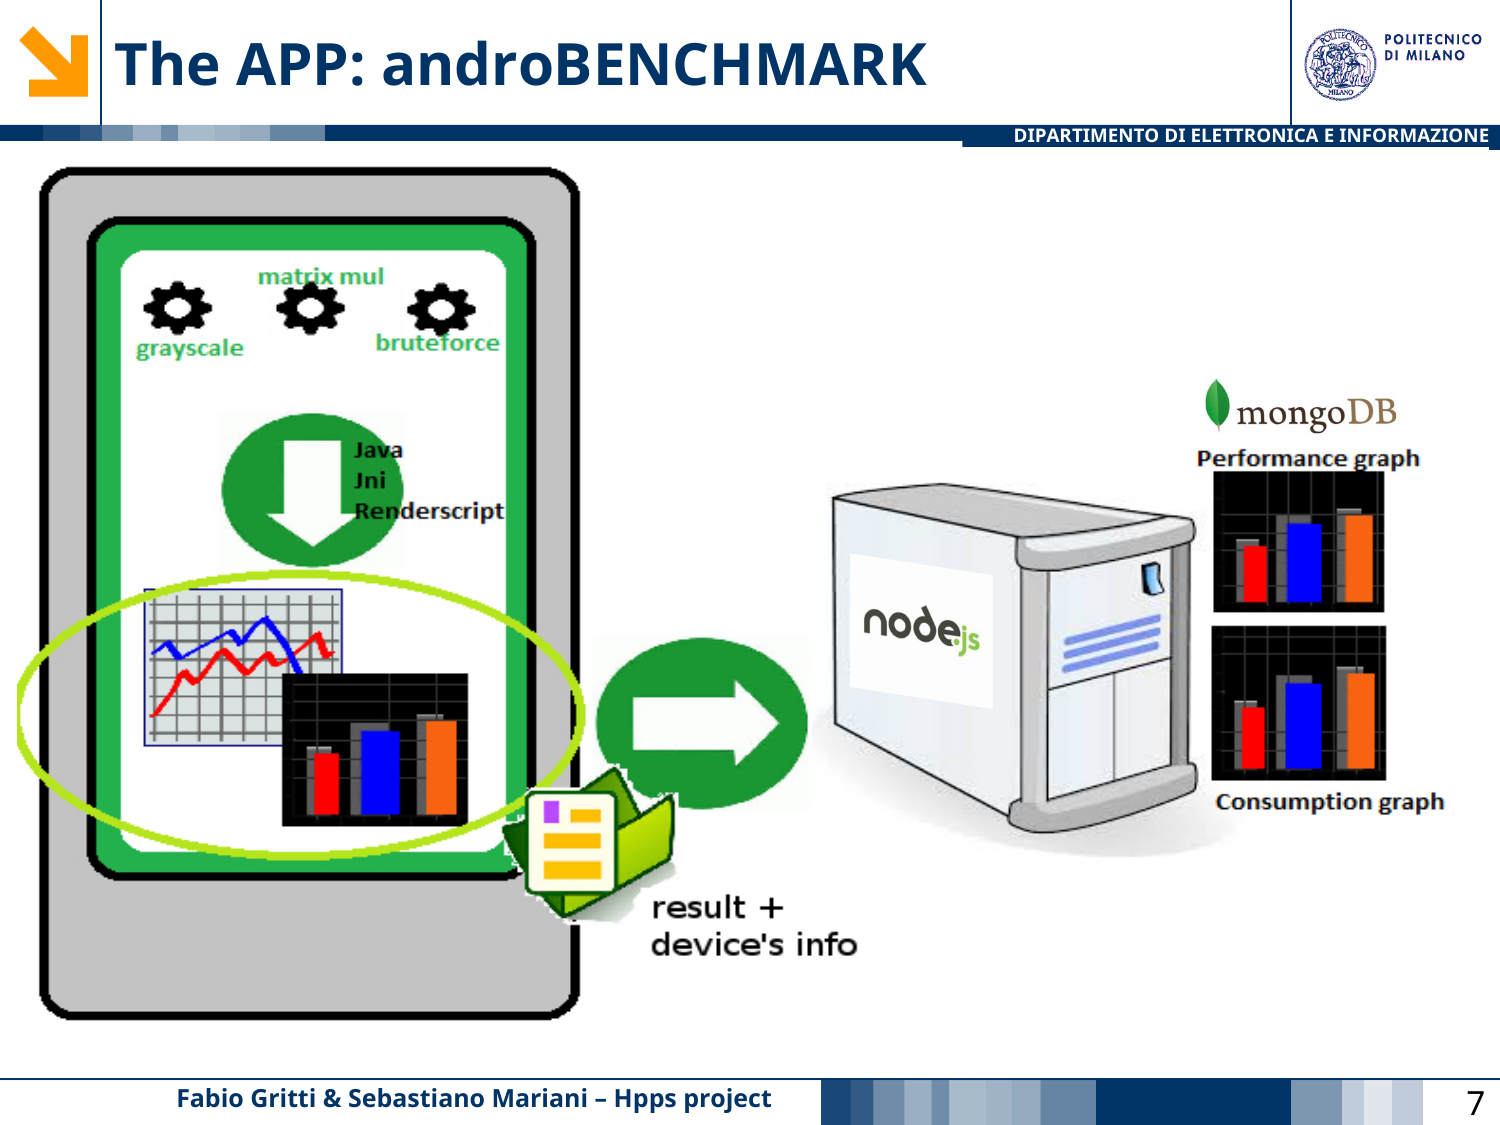

# The APP: androBENCHMARK
Fabio Gritti & Sebastiano Mariani – Hpps project